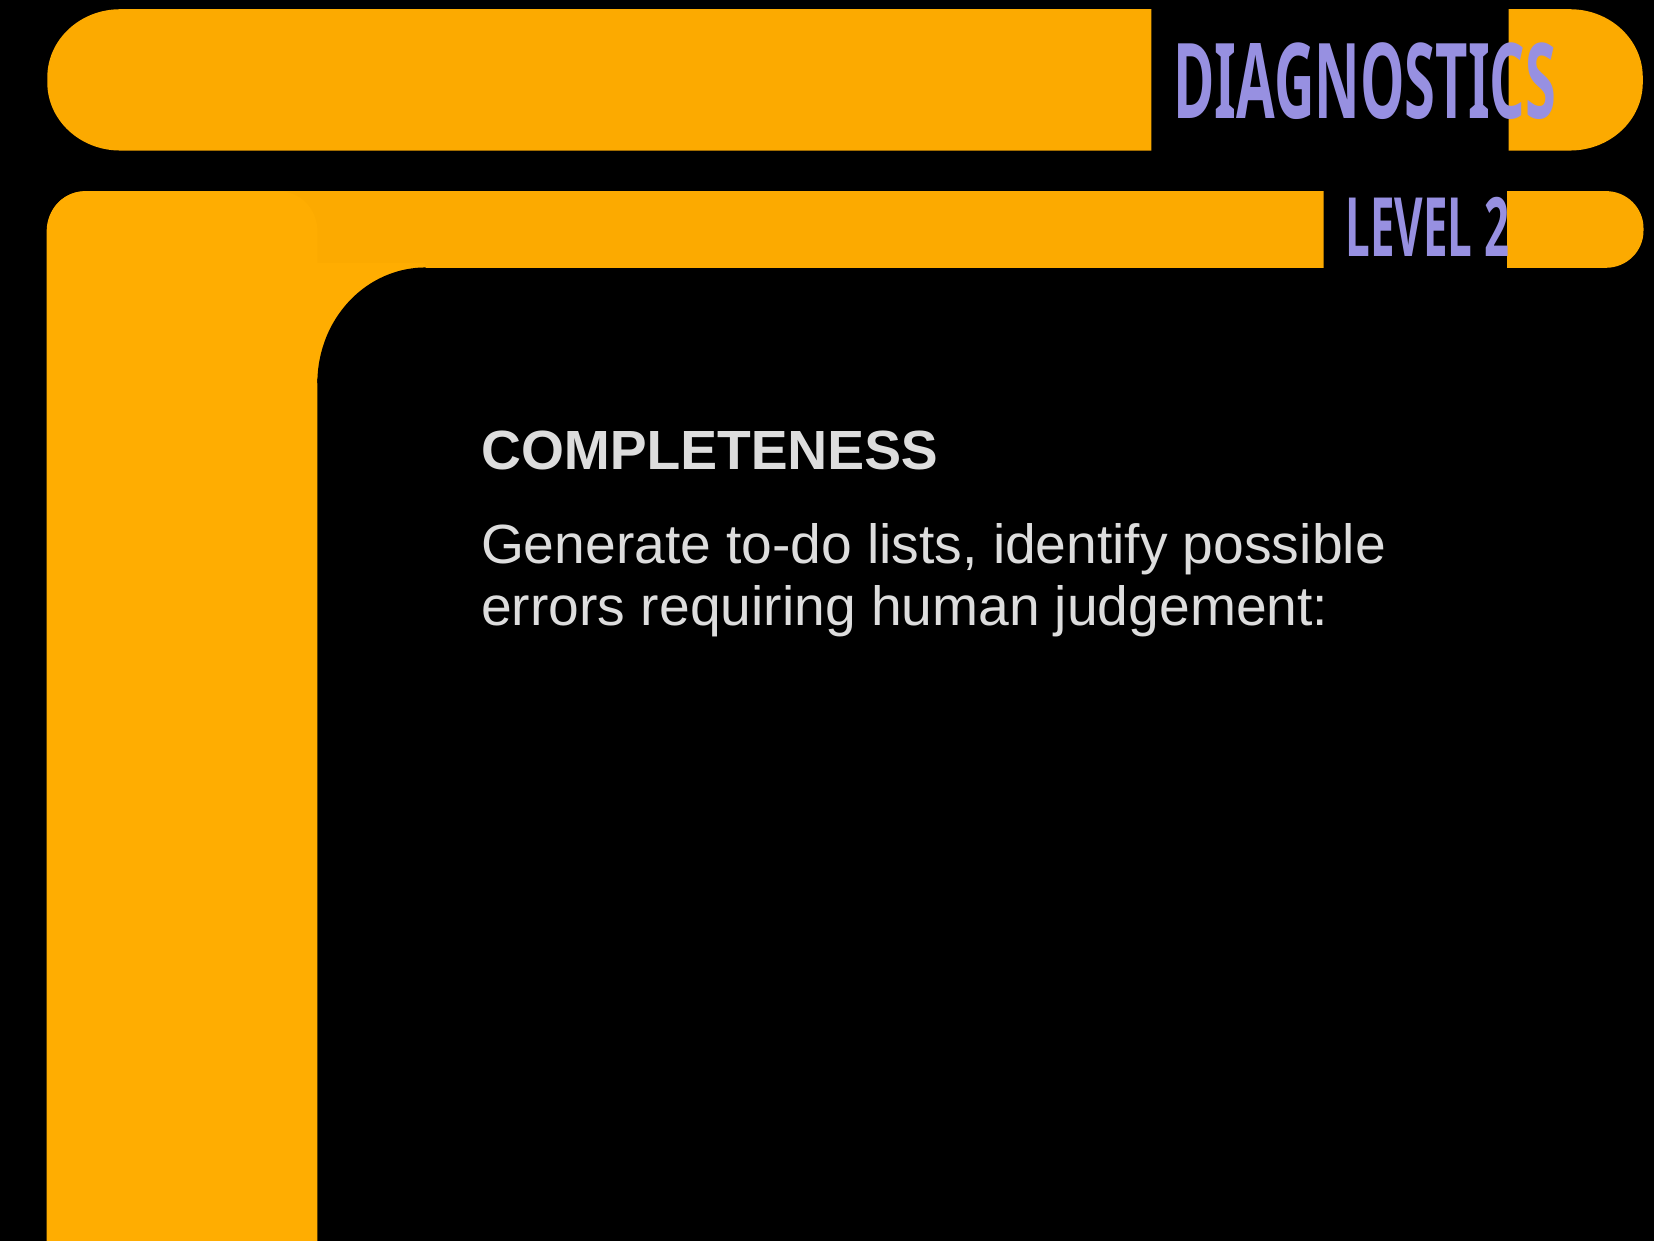

# COMPLETENESS
Generate to-do lists, identify possible errors requiring human judgement: